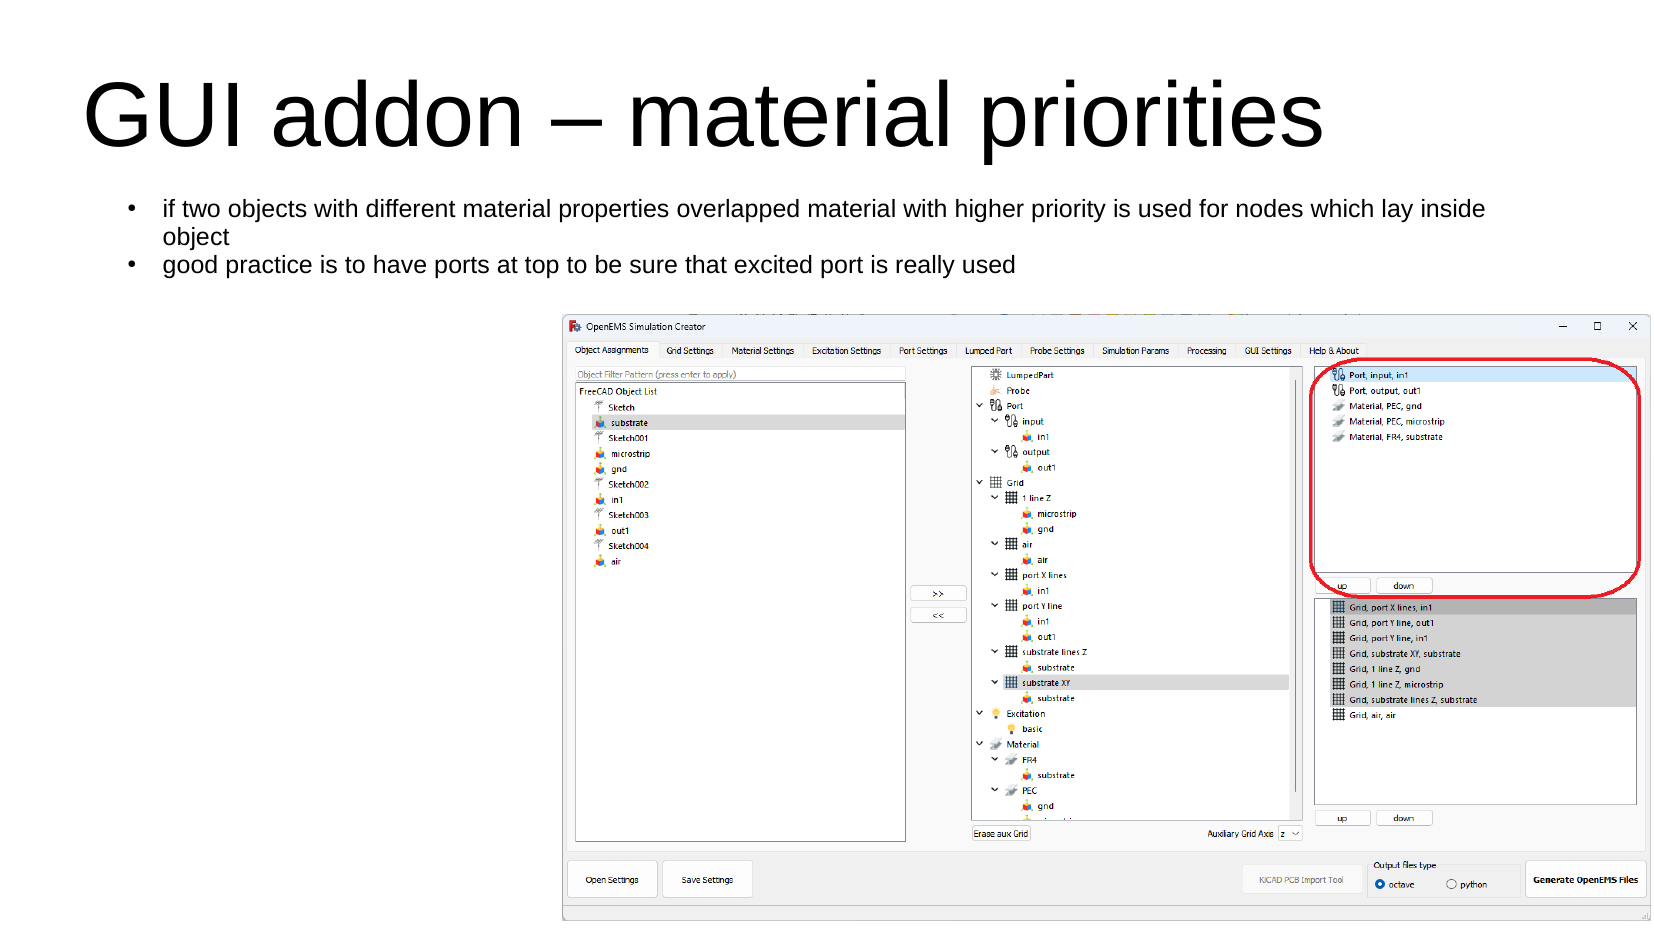

# GUI addon – material priorities
if two objects with different material properties overlapped material with higher priority is used for nodes which lay inside object
good practice is to have ports at top to be sure that excited port is really used